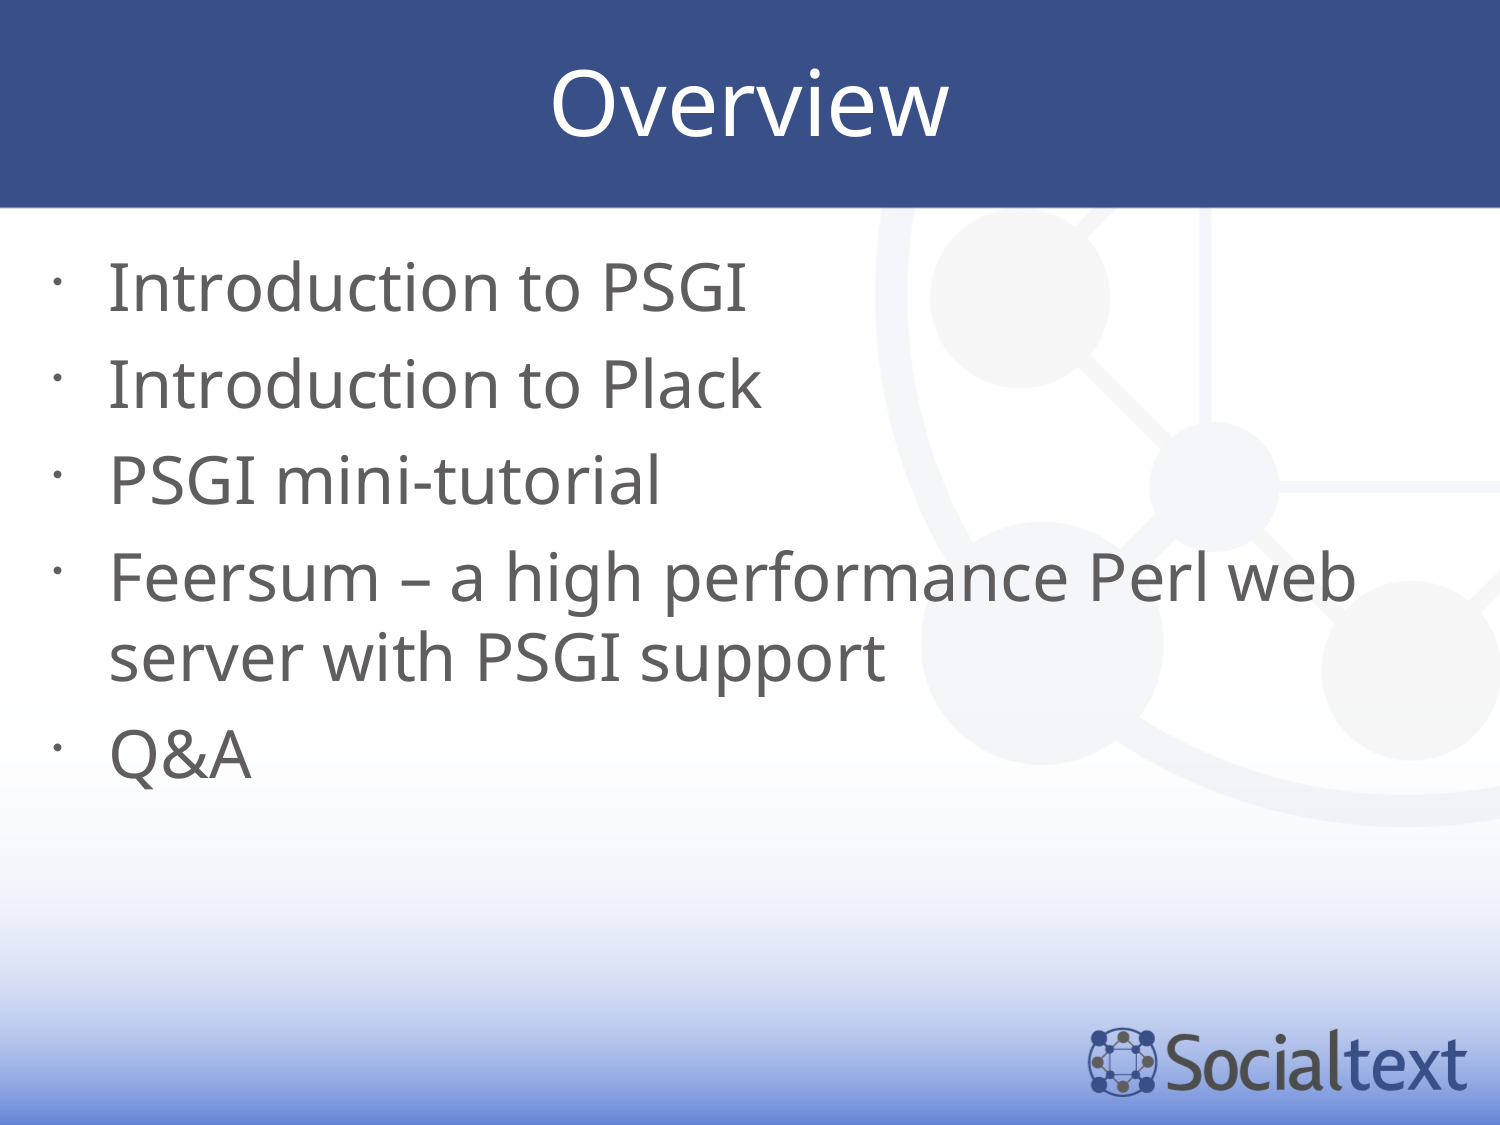

# Overview
Introduction to PSGI
Introduction to Plack
PSGI mini-tutorial
Feersum – a high performance Perl web server with PSGI support
Q&A